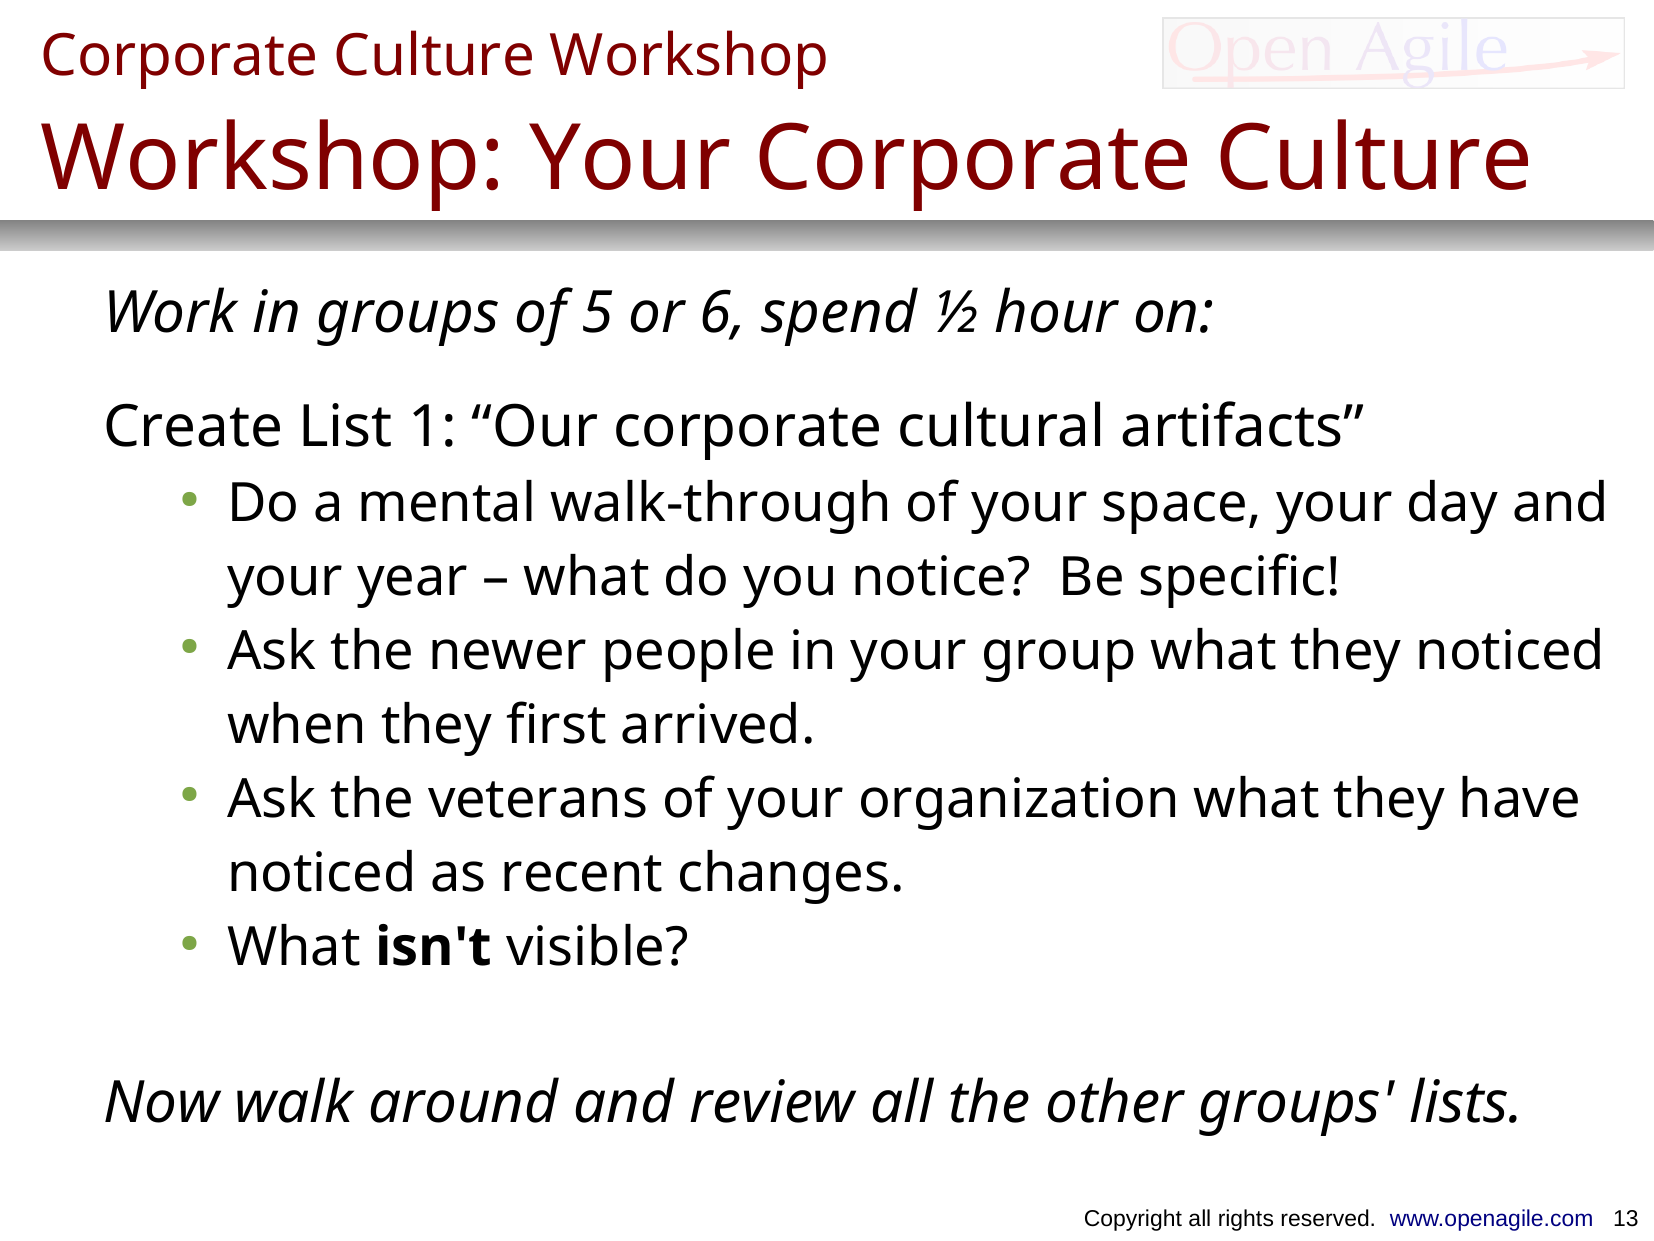

# Corporate Culture Workshop Workshop: Your Corporate Culture
Work in groups of 5 or 6, spend ½ hour on:
Create List 1: “Our corporate cultural artifacts”
Do a mental walk-through of your space, your day and your year – what do you notice? Be specific!
Ask the newer people in your group what they noticed when they first arrived.
Ask the veterans of your organization what they have noticed as recent changes.
What isn't visible?
Now walk around and review all the other groups' lists.